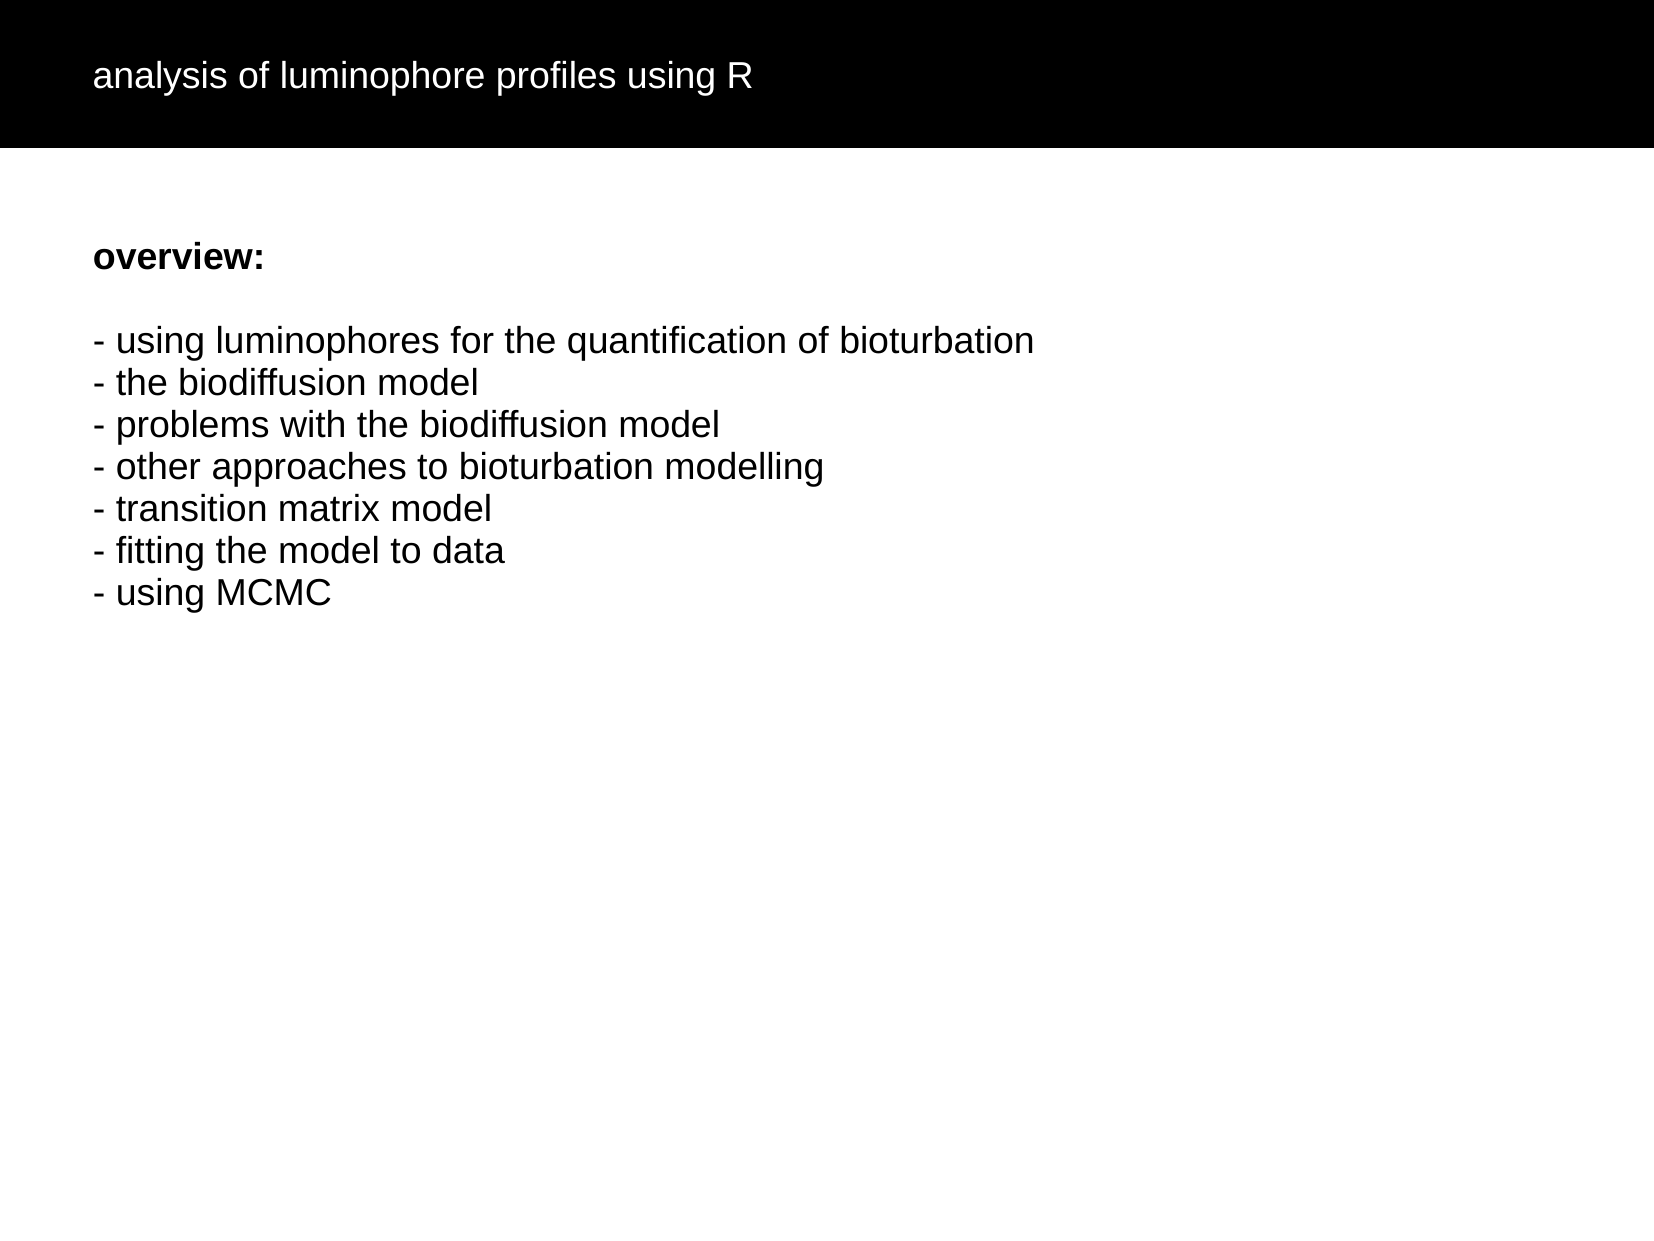

analysis of luminophore profiles using R
overview:
- using luminophores for the quantification of bioturbation
- the biodiffusion model
- problems with the biodiffusion model
- other approaches to bioturbation modelling
- transition matrix model
- fitting the model to data
- using MCMC